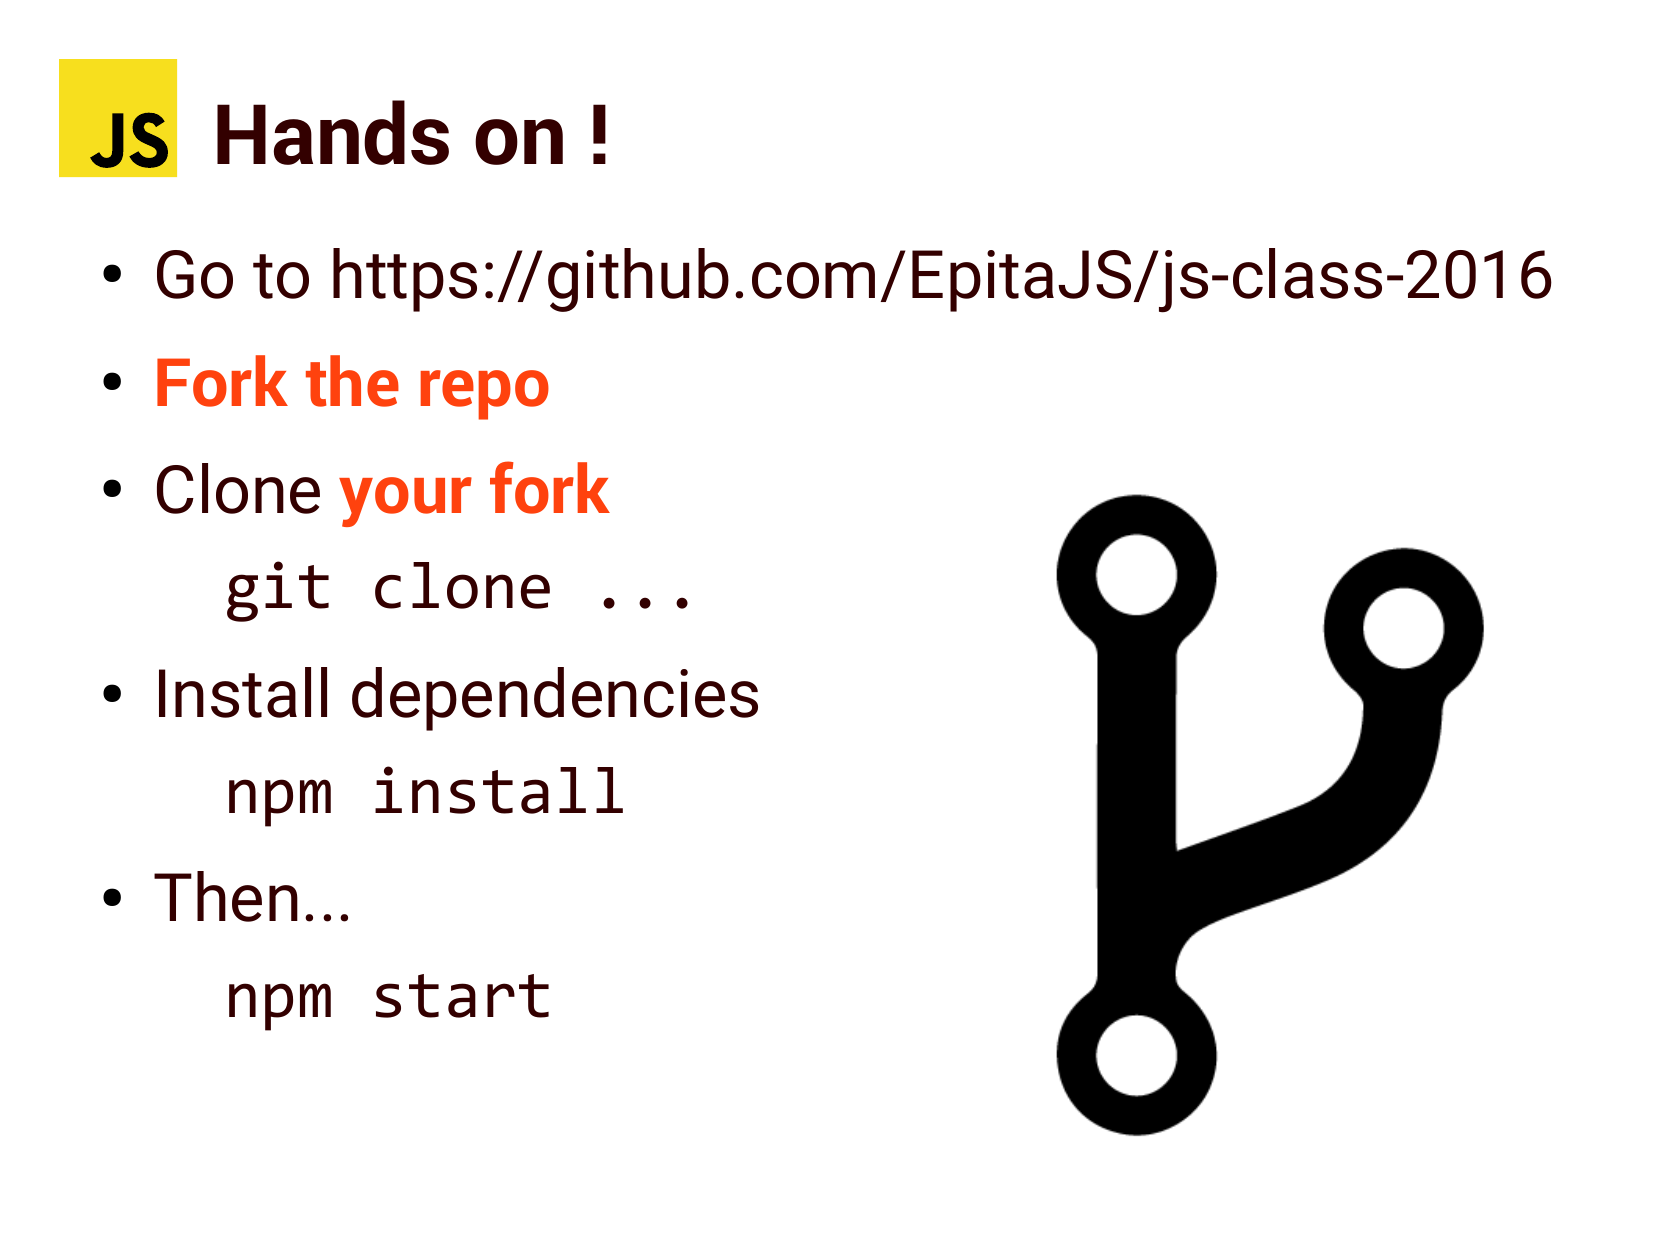

# Hands on !
Go to https://github.com/EpitaJS/js-class-2016
Fork the repo
Clone your fork
git clone ...
Install dependencies
npm install
Then...
npm start